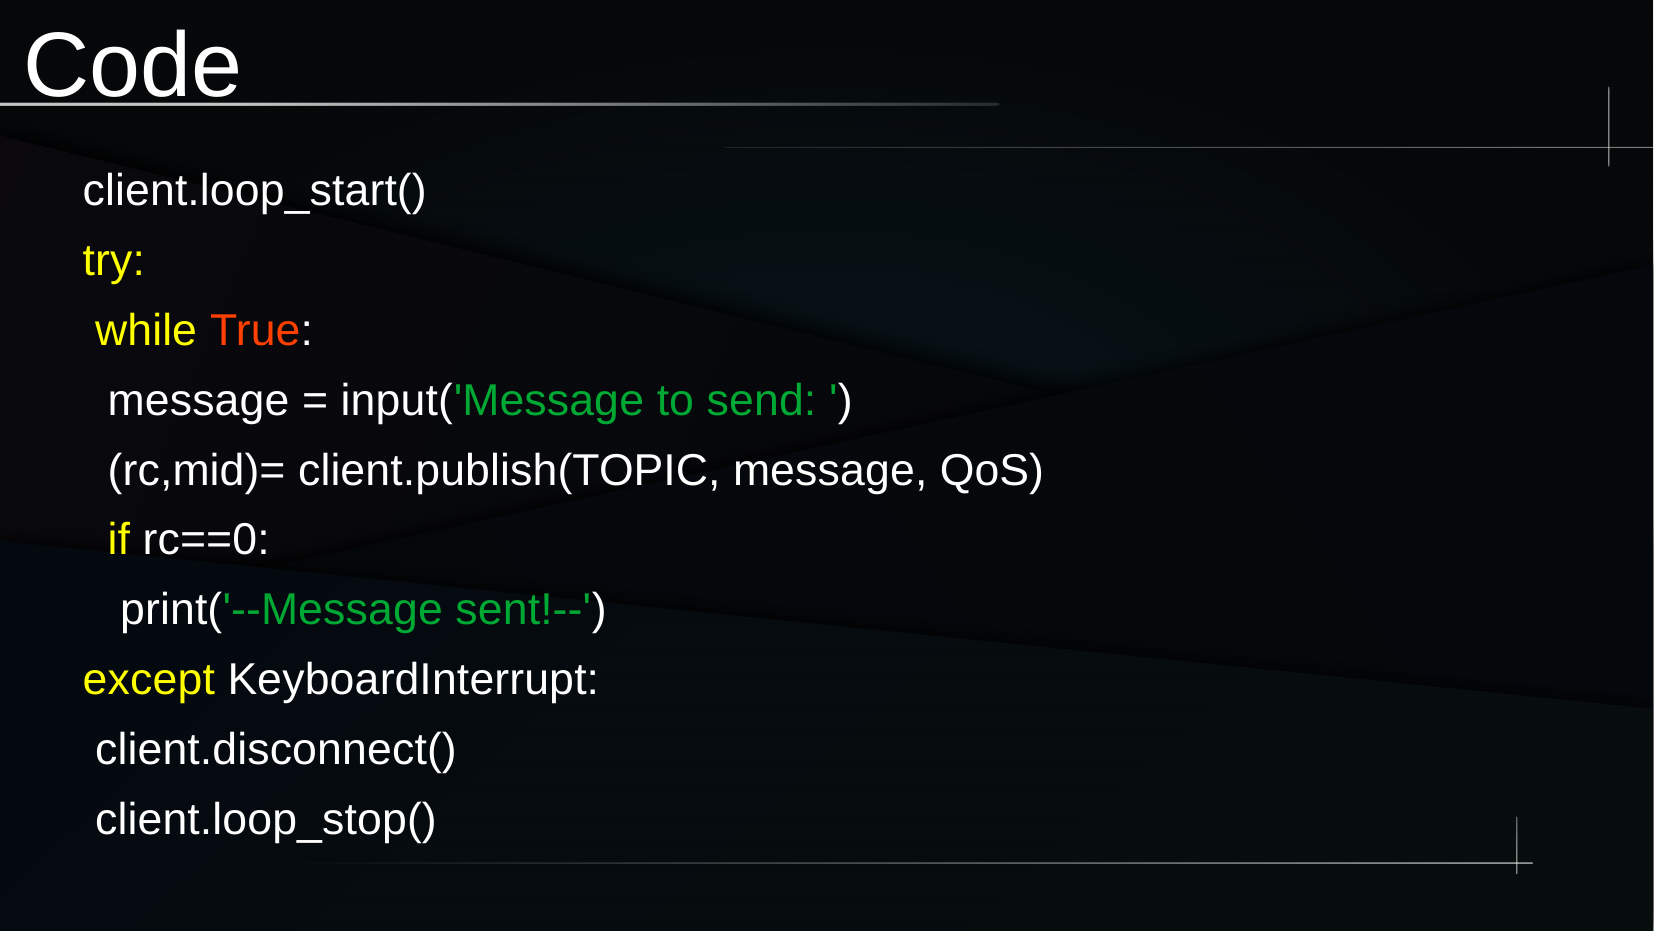

# Code
client.loop_start()
try:
 while True:
 message = input('Message to send: ')
 (rc,mid)= client.publish(TOPIC, message, QoS)
 if rc==0:
 print('--Message sent!--')
except KeyboardInterrupt:
 client.disconnect()
 client.loop_stop()